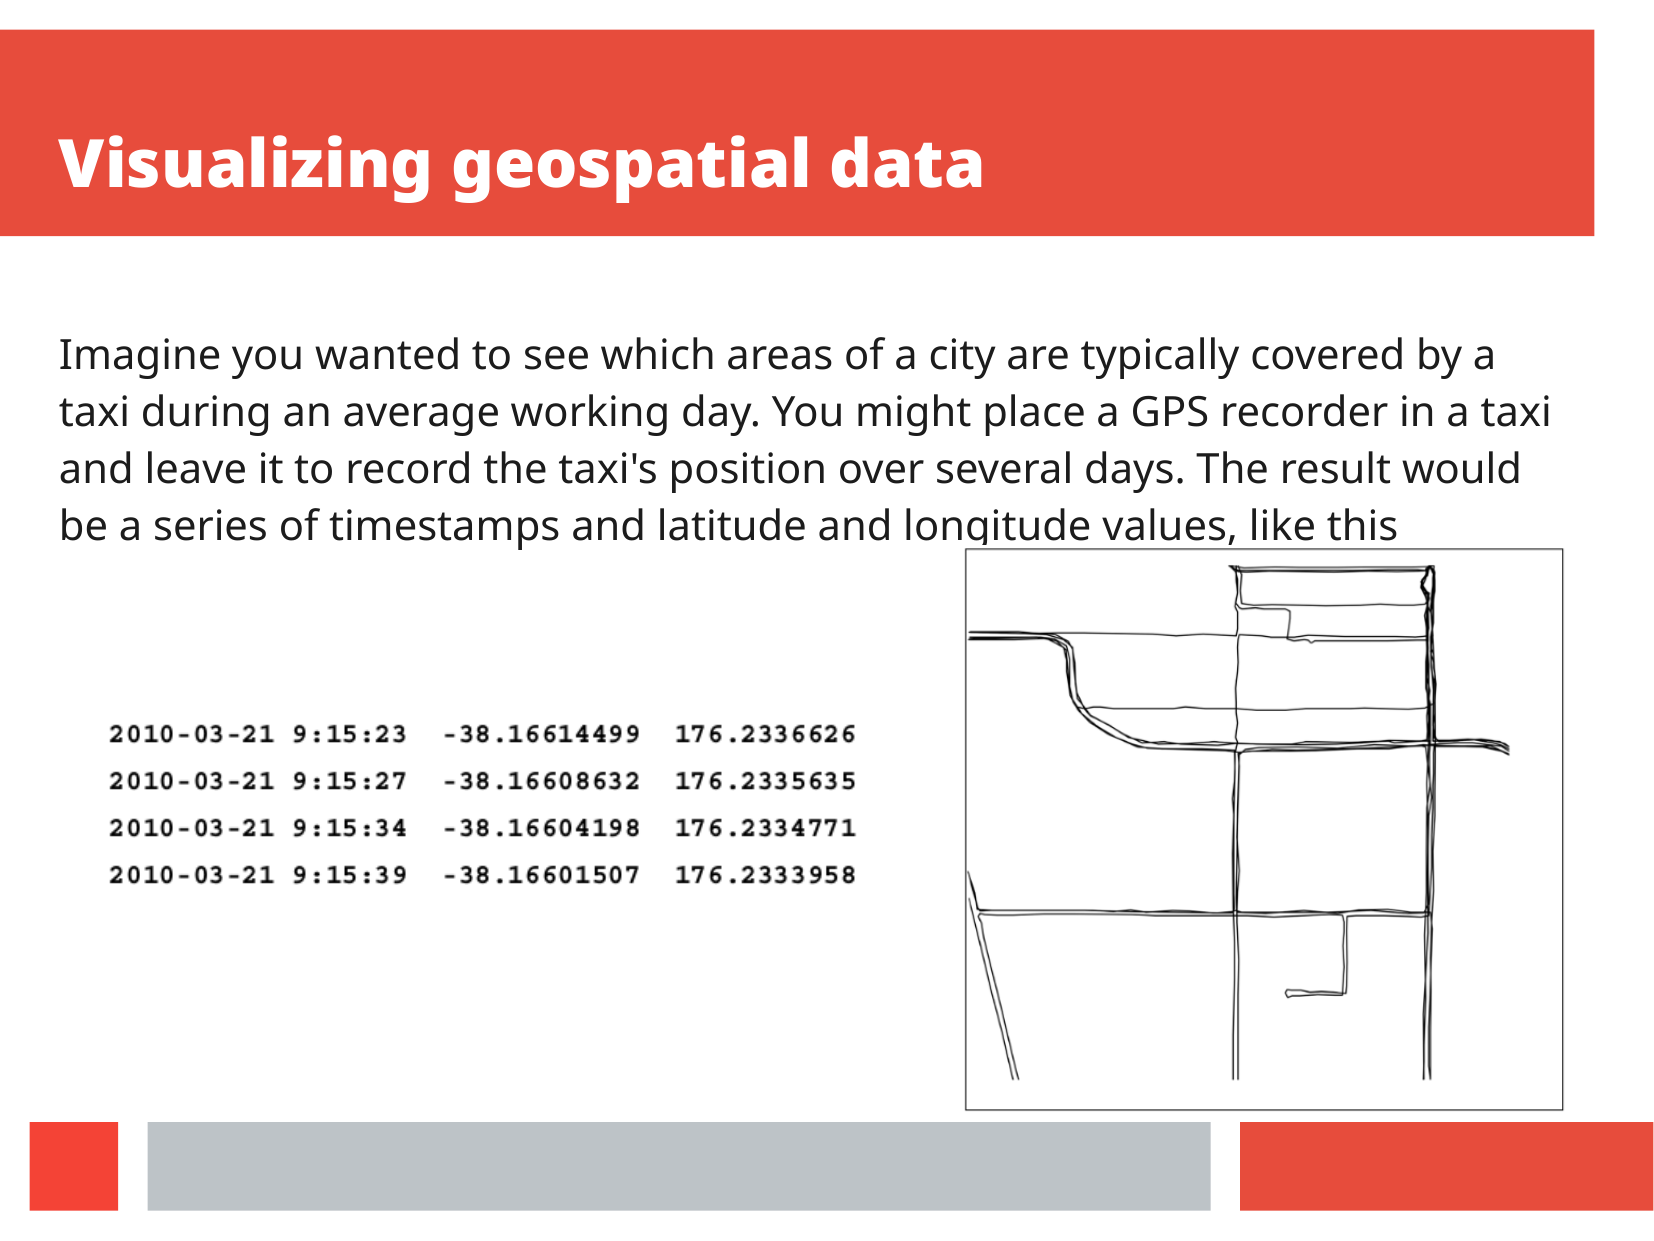

# Visualizing geospatial data
Imagine you wanted to see which areas of a city are typically covered by a taxi during an average working day. You might place a GPS recorder in a taxi and leave it to record the taxi's position over several days. The result would be a series of timestamps and latitude and longitude values, like this